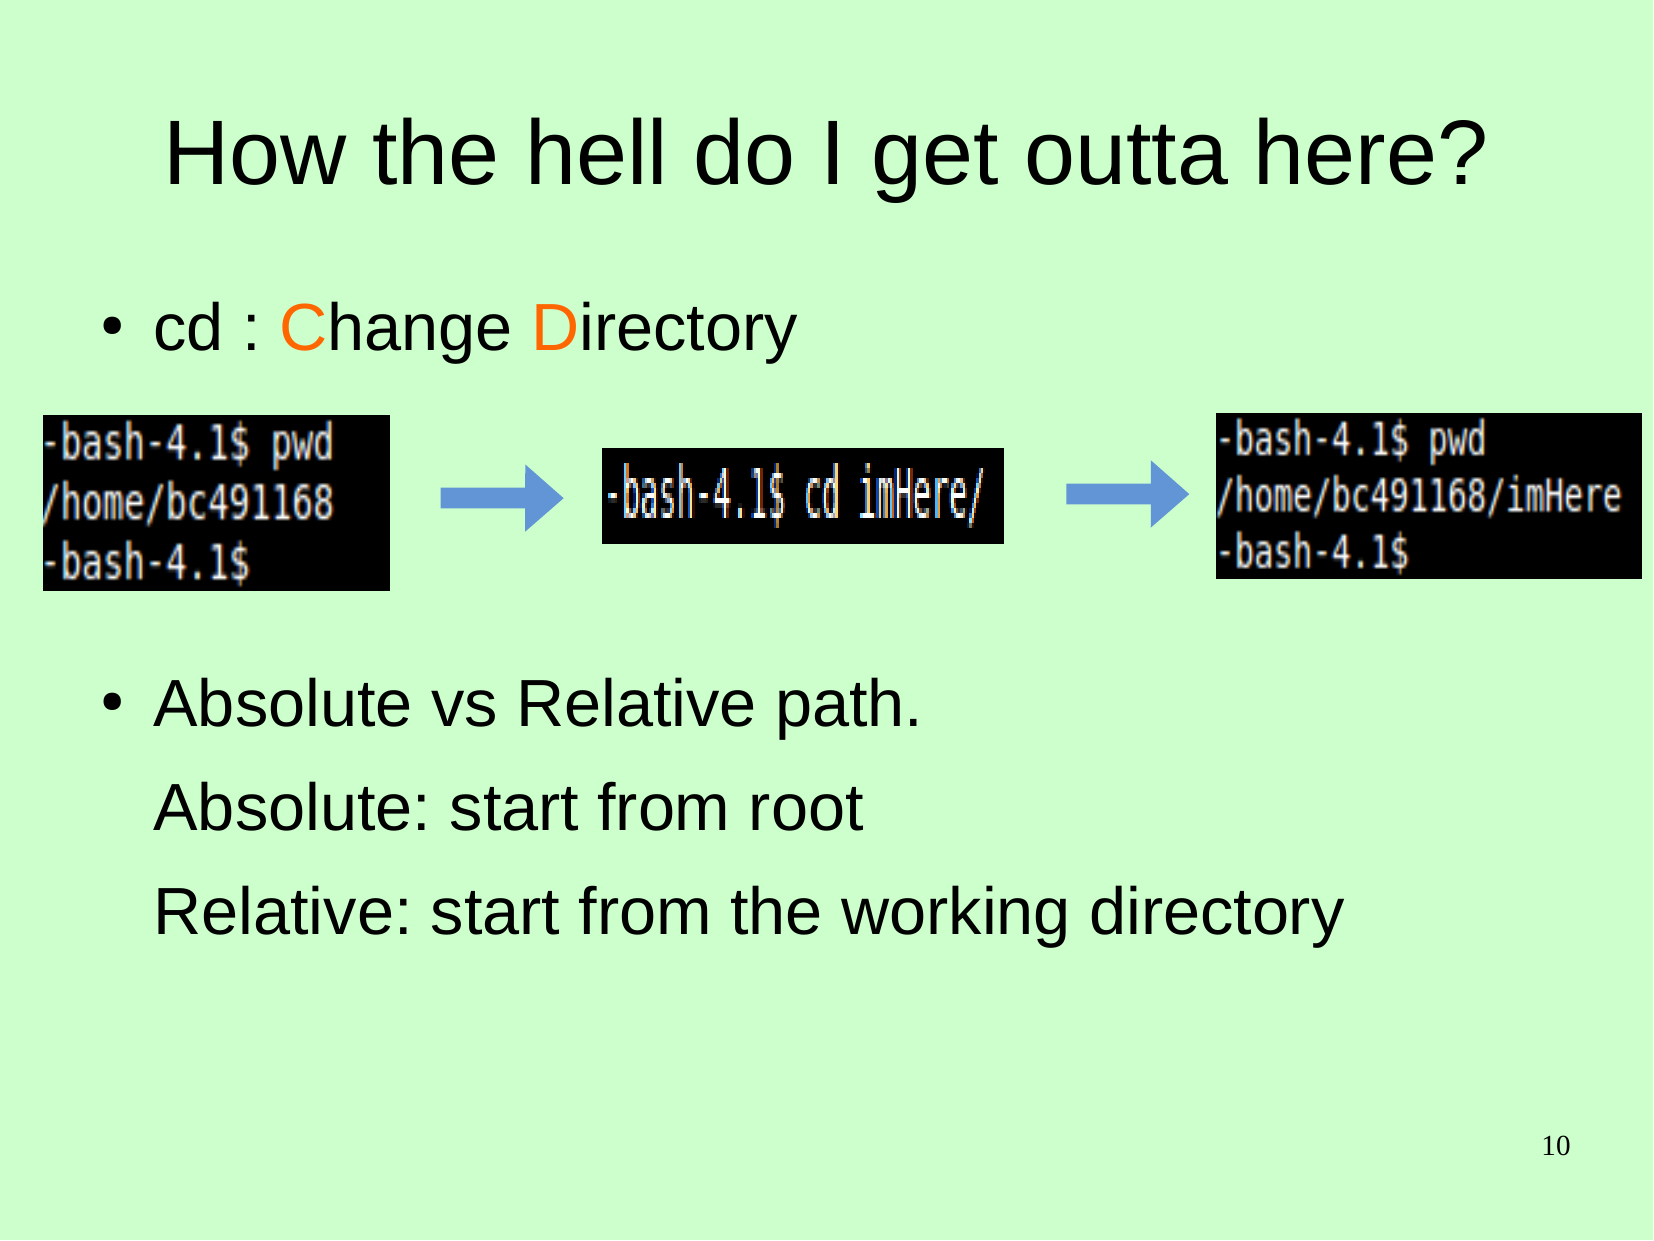

# How the hell do I get outta here?
cd : Change Directory
Absolute vs Relative path.
Absolute: start from root
Relative: start from the working directory
10